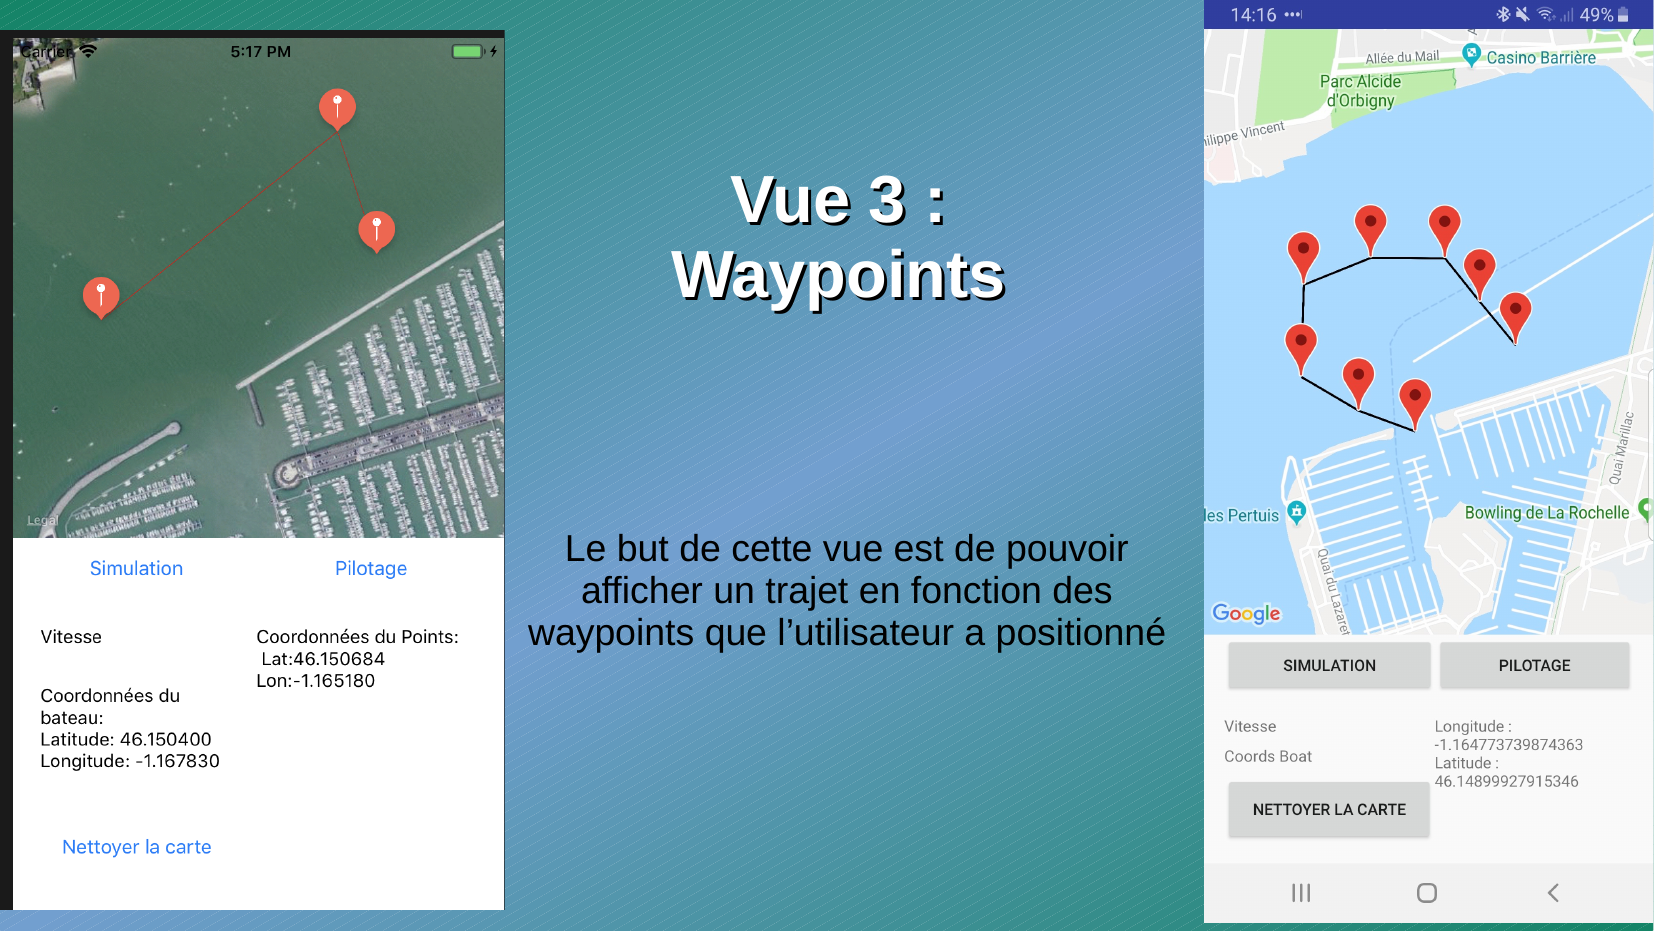

Vue 3 : Waypoints
Le but de cette vue est de pouvoir afficher un trajet en fonction des waypoints que l’utilisateur a positionné